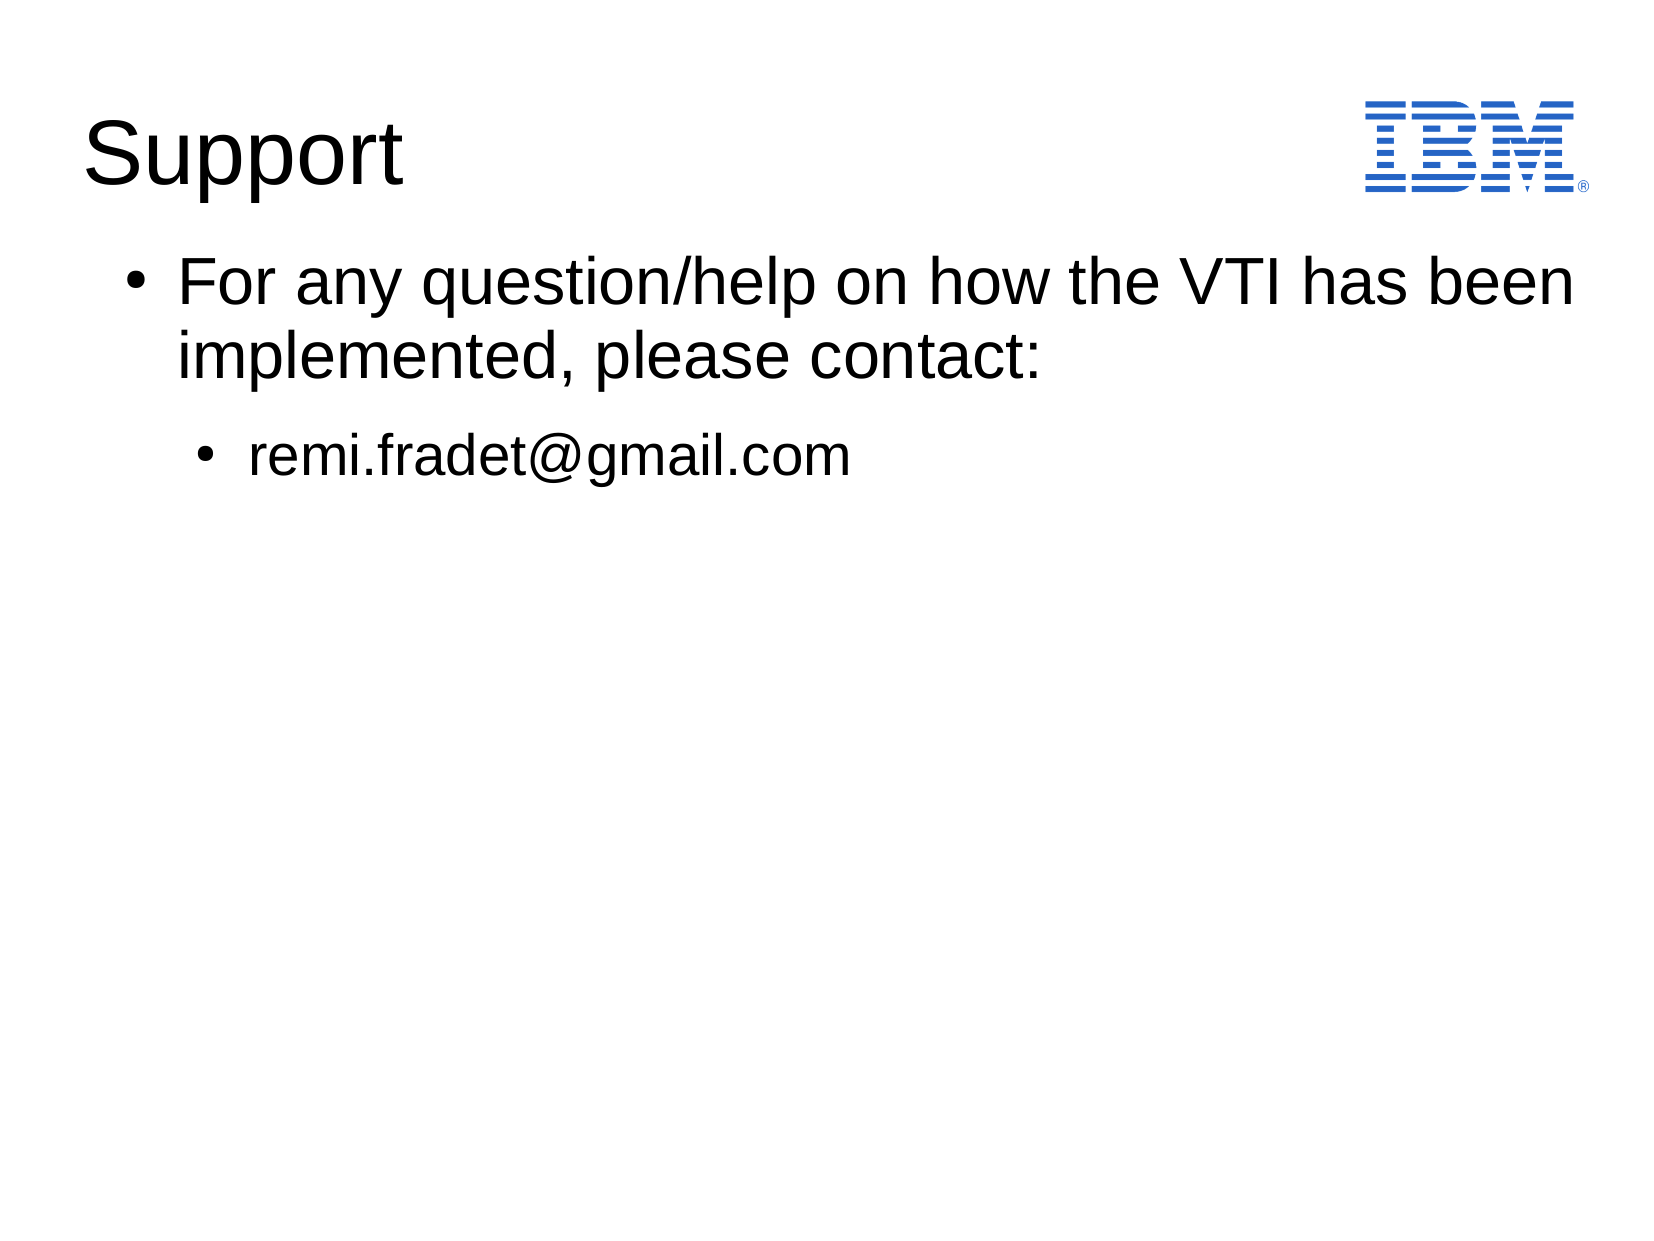

# Support
For any question/help on how the VTI has been implemented, please contact:
remi.fradet@gmail.com